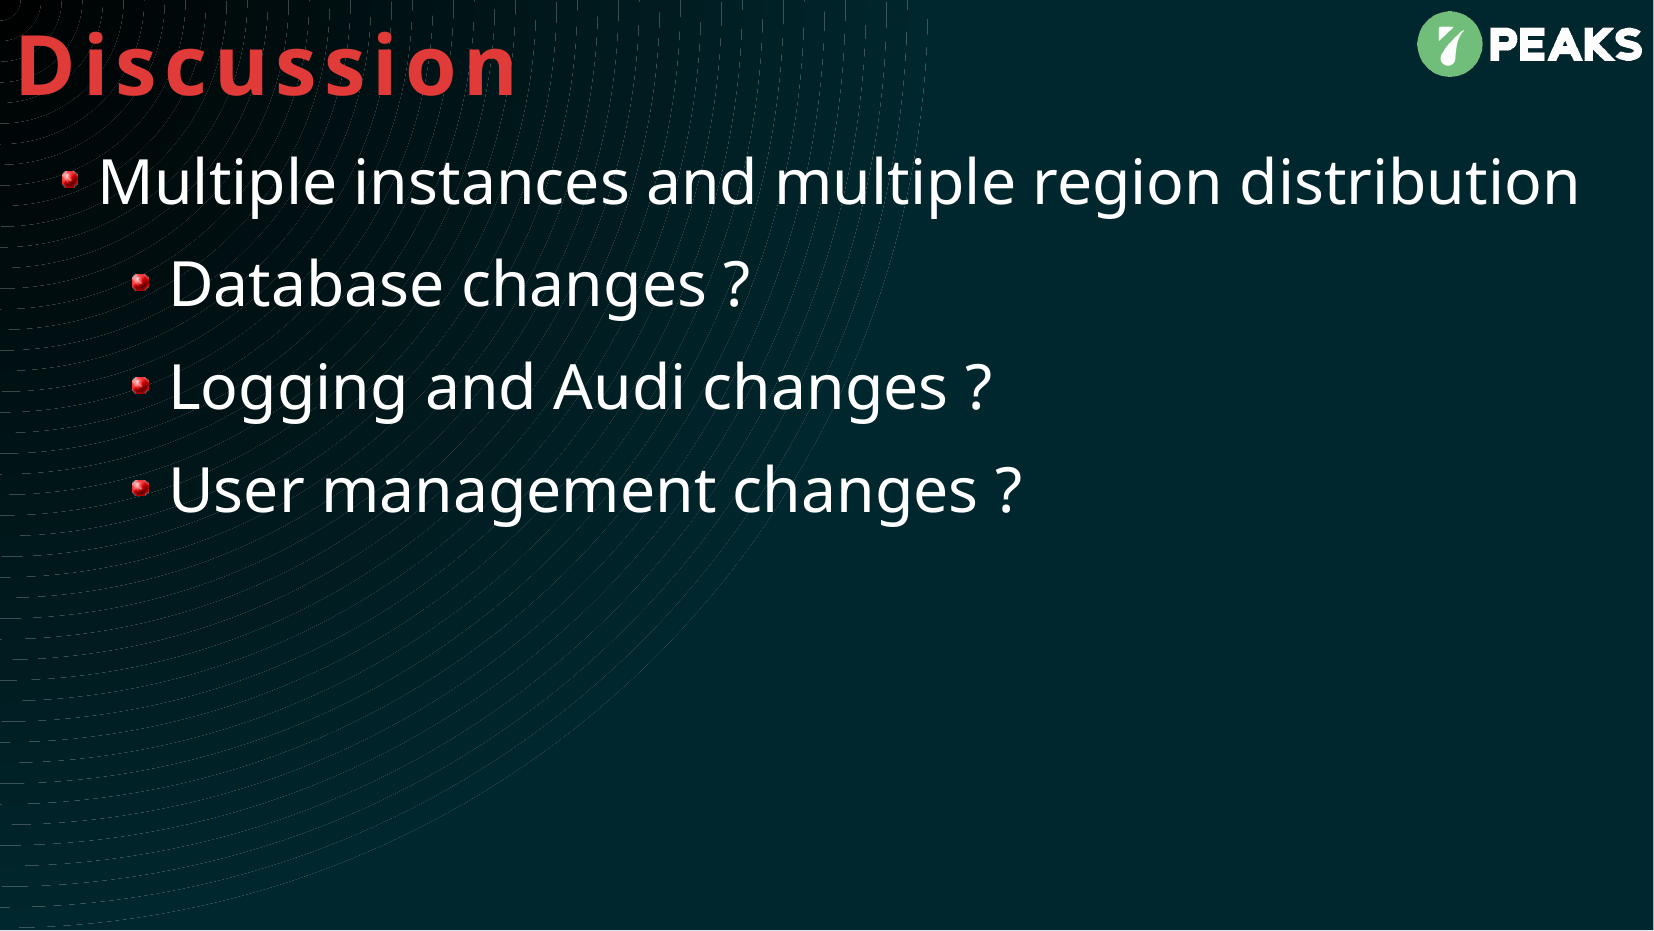

Discussion
Multiple instances and multiple region distribution
Database changes ?
Logging and Audi changes ?
User management changes ?